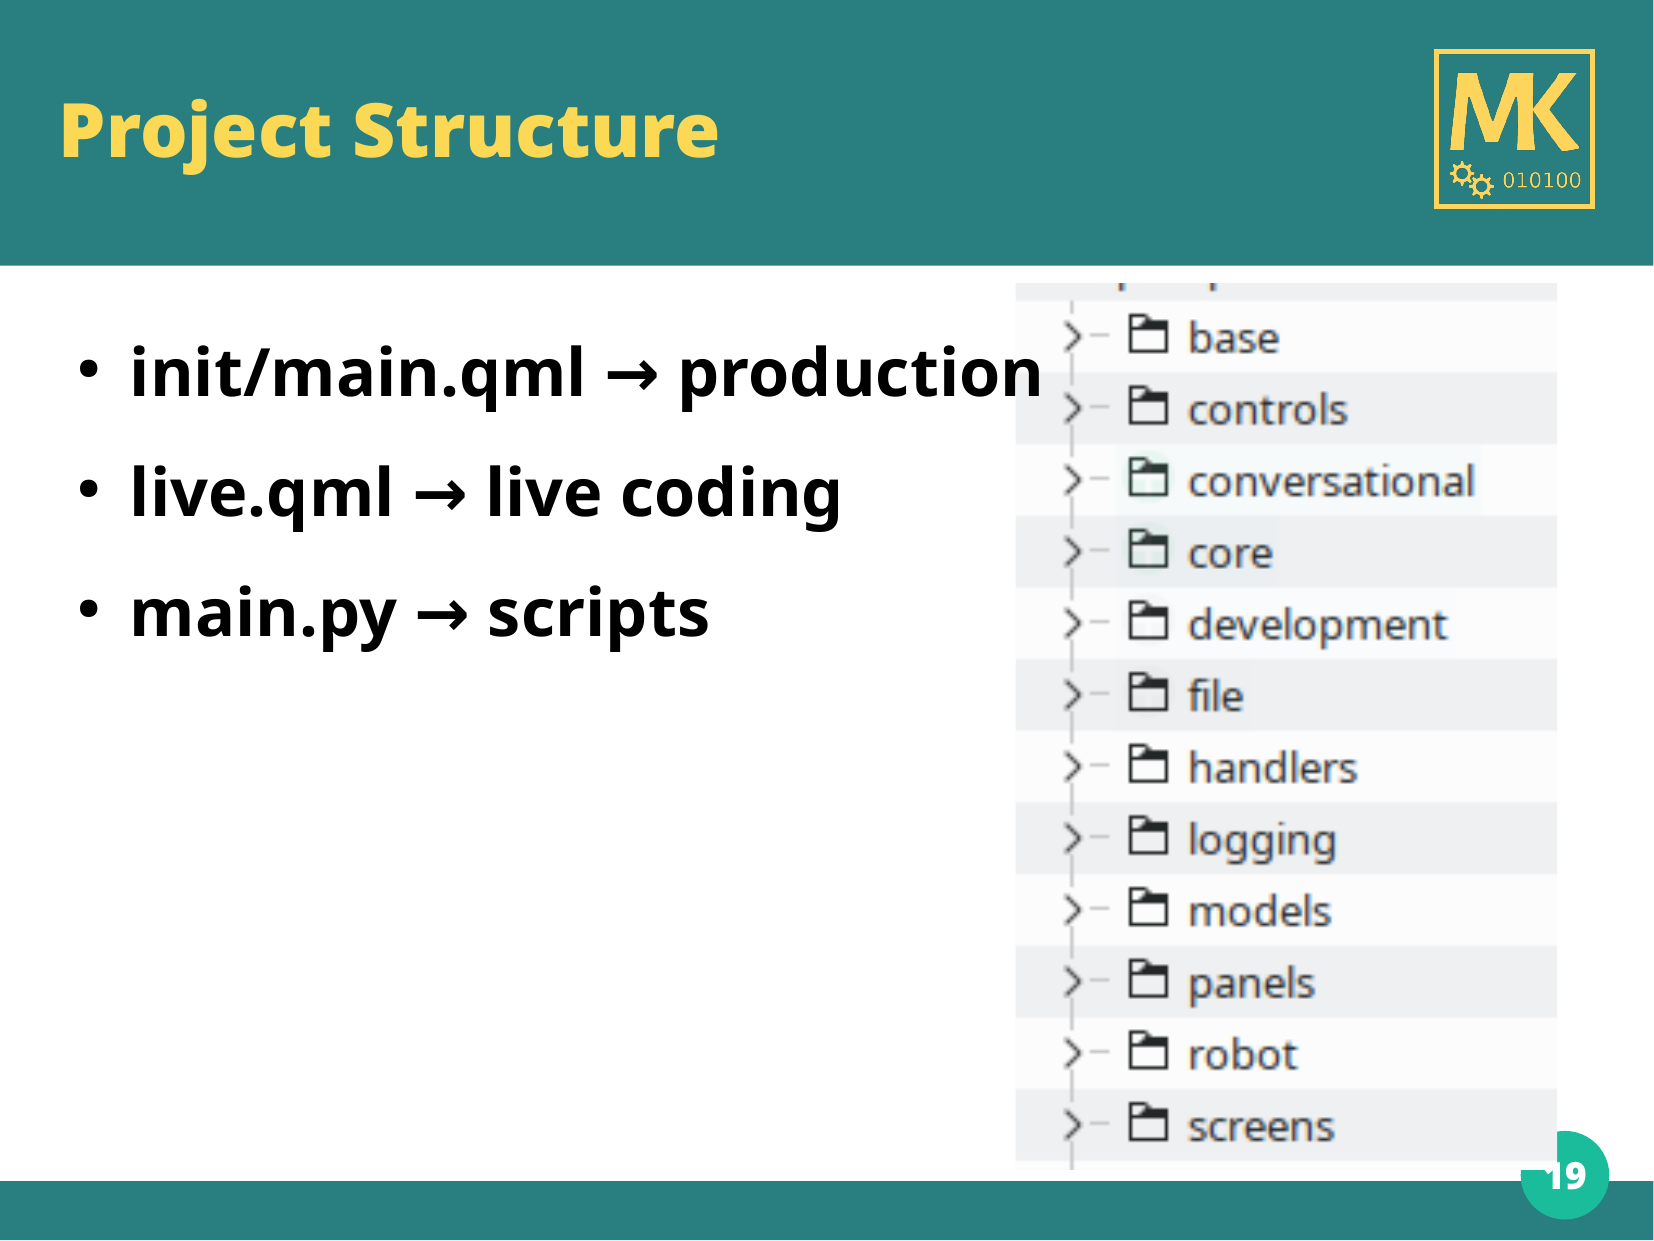

# Project Structure
init/main.qml → production
live.qml → live coding
main.py → scripts
19